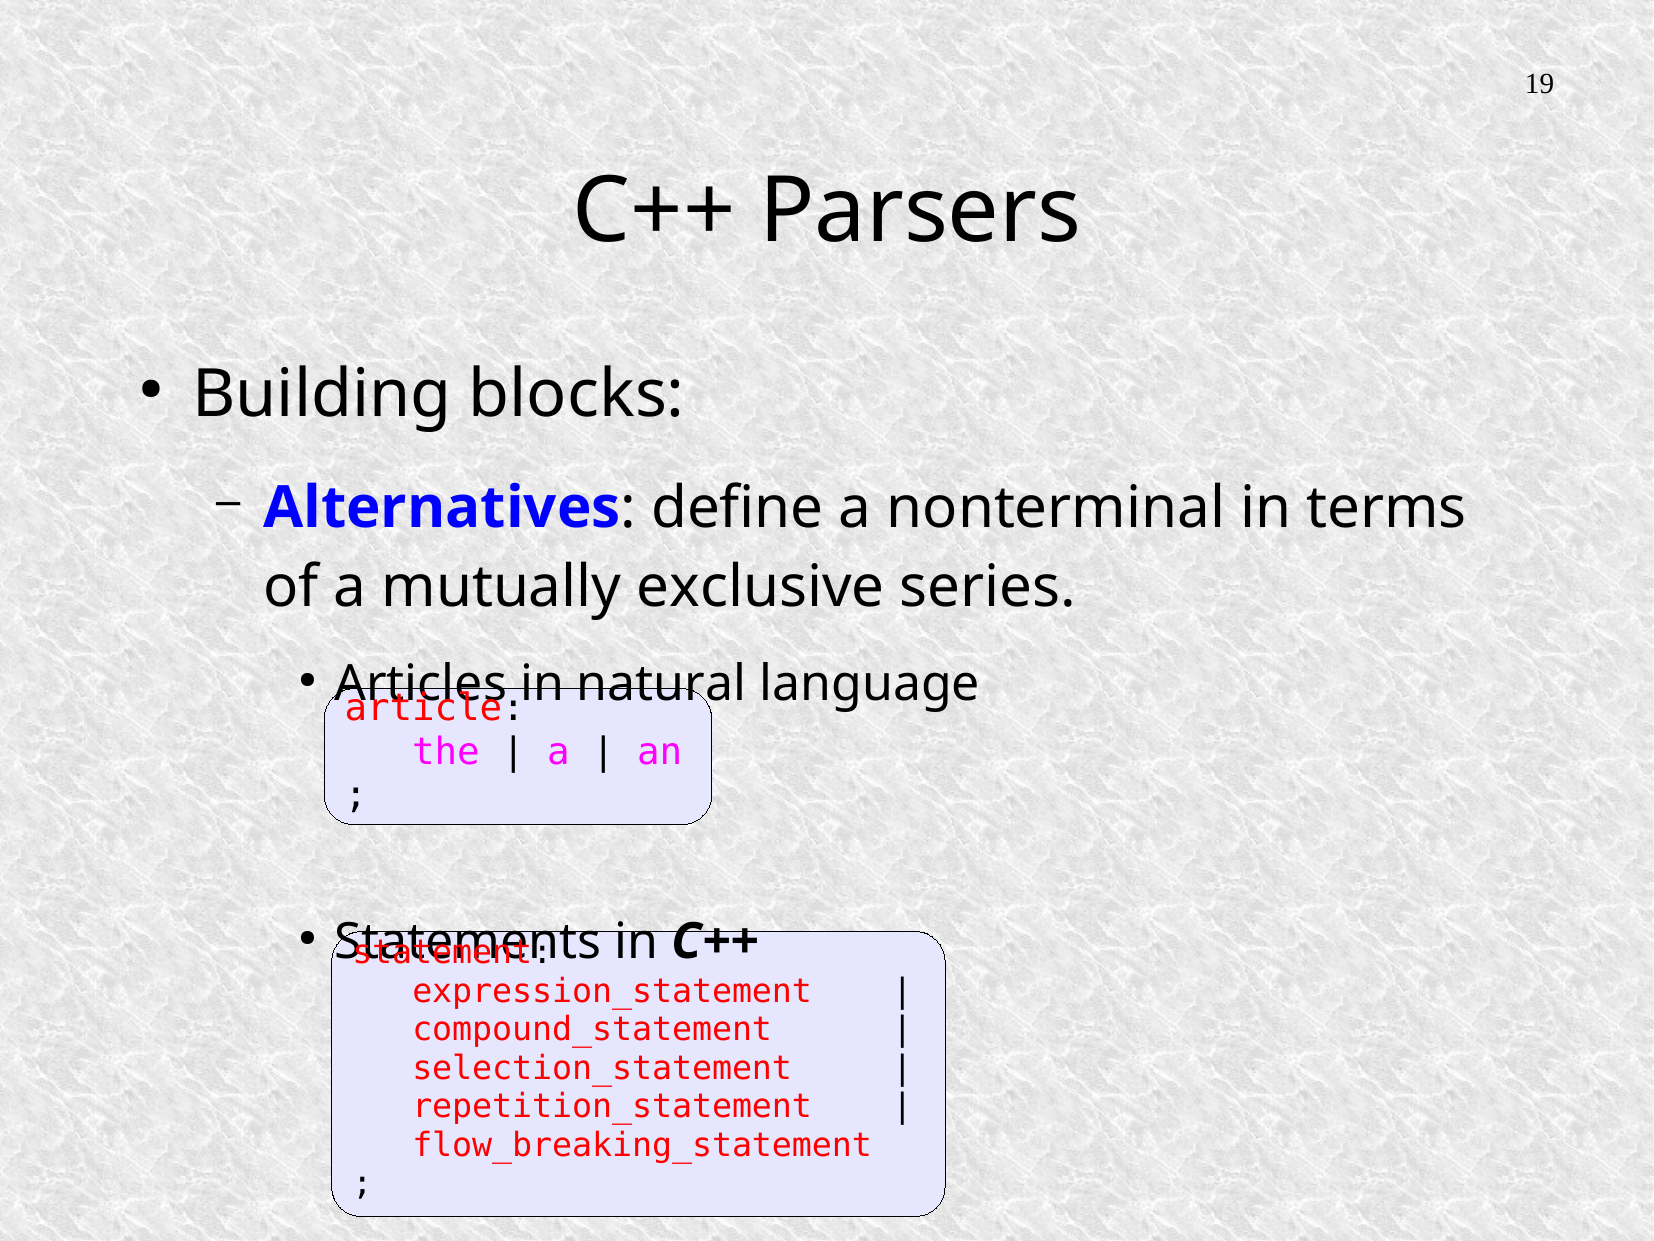

19
# C++ Parsers
Building blocks:
Alternatives: define a nonterminal in terms of a mutually exclusive series.
Articles in natural language
Statements in C++
article:
 the | a | an
;
statement:
 expression_statement |
 compound_statement |
 selection_statement |
 repetition_statement |
 flow_breaking_statement
;